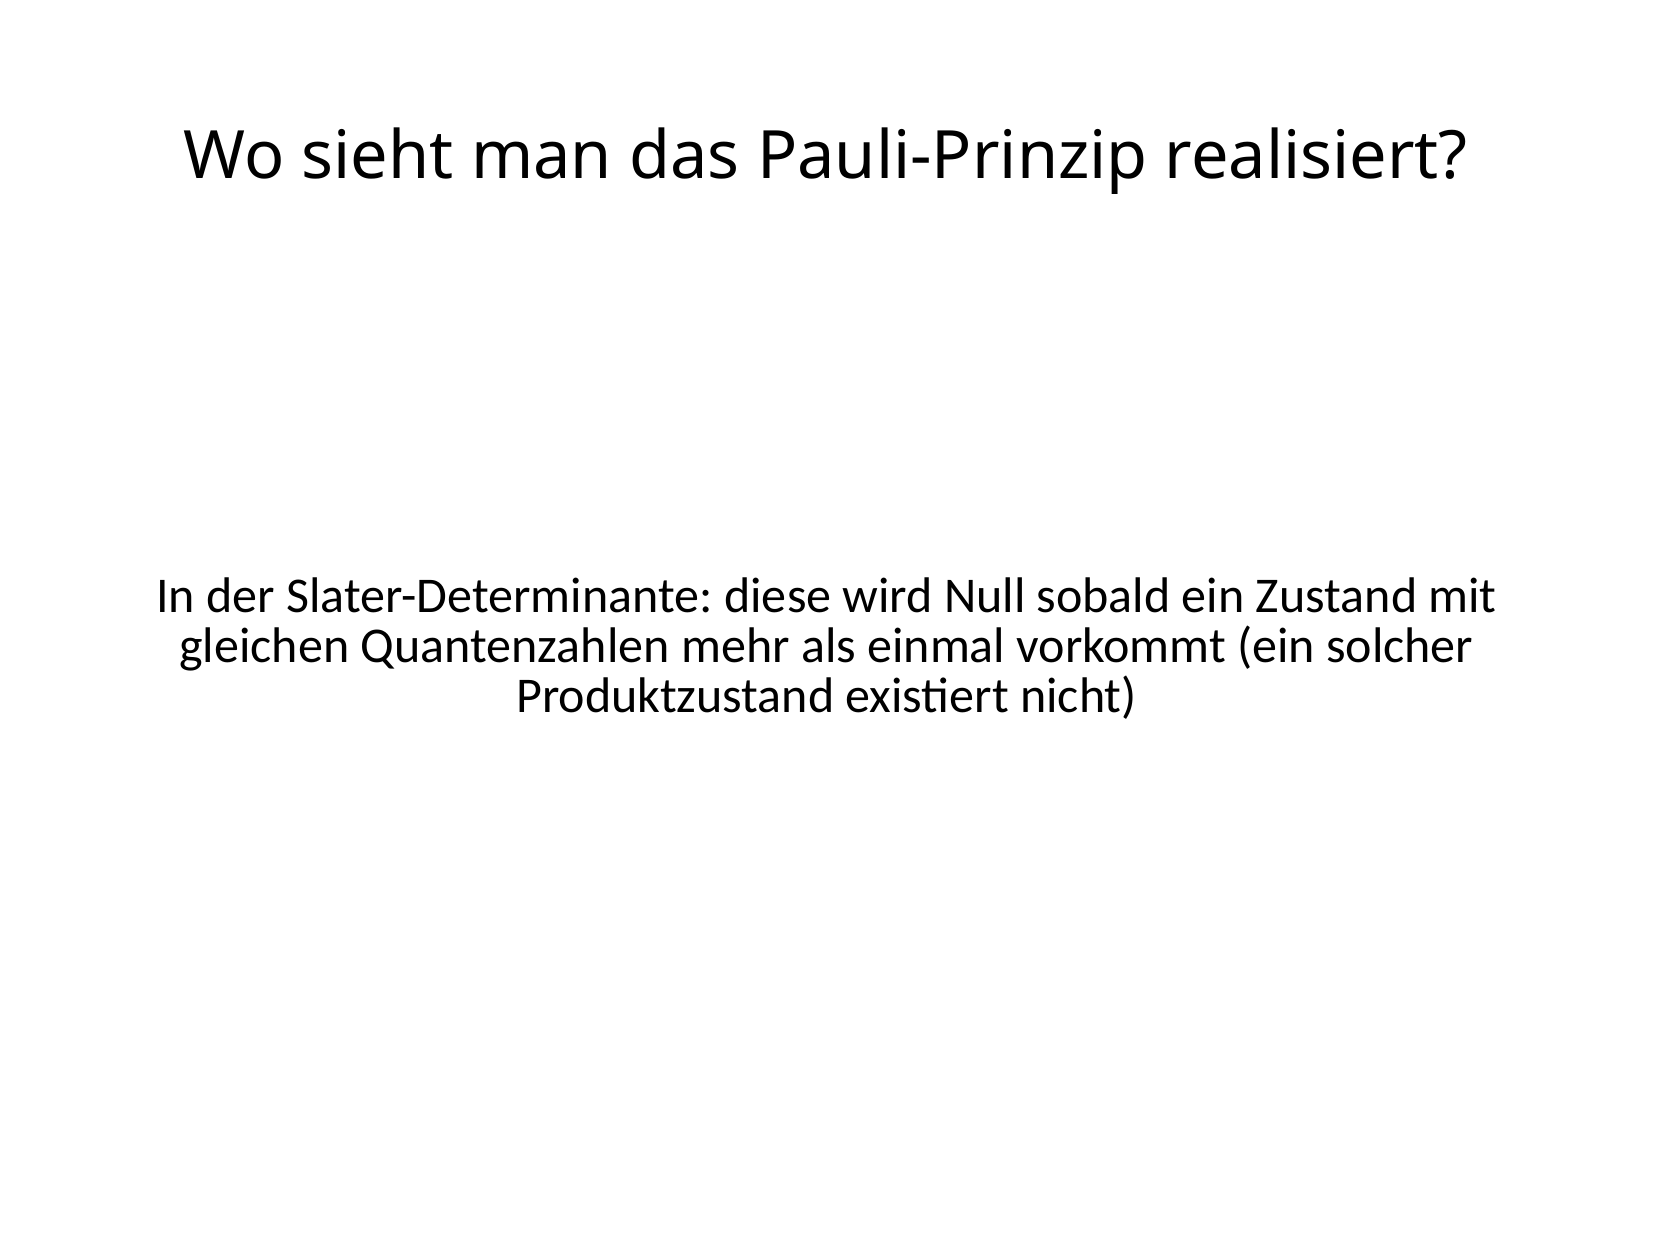

# Wo sieht man das Pauli-Prinzip realisiert?
In der Slater-Determinante: diese wird Null sobald ein Zustand mit gleichen Quantenzahlen mehr als einmal vorkommt (ein solcher Produktzustand existiert nicht)